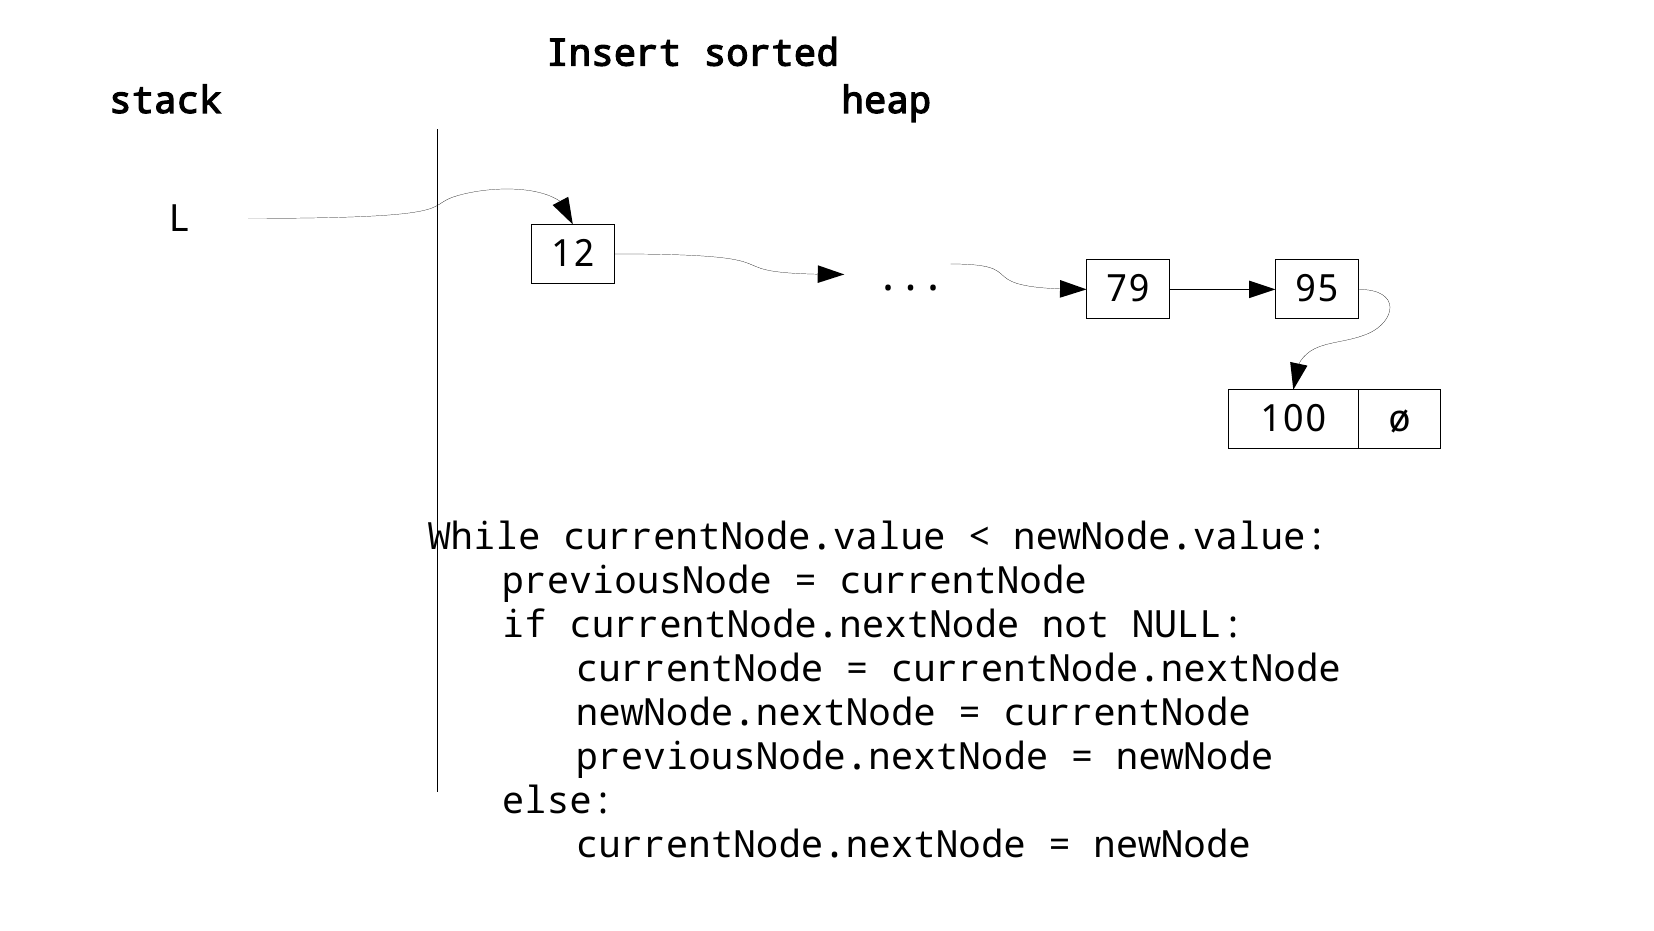

Insert sorted
stack
heap
L
12
...
79
95
100
ø
While currentNode.value < newNode.value:
	previousNode = currentNode
	if currentNode.nextNode not NULL:
 		currentNode = currentNode.nextNode
		newNode.nextNode = currentNode
		previousNode.nextNode = newNode
	else:
		currentNode.nextNode = newNode